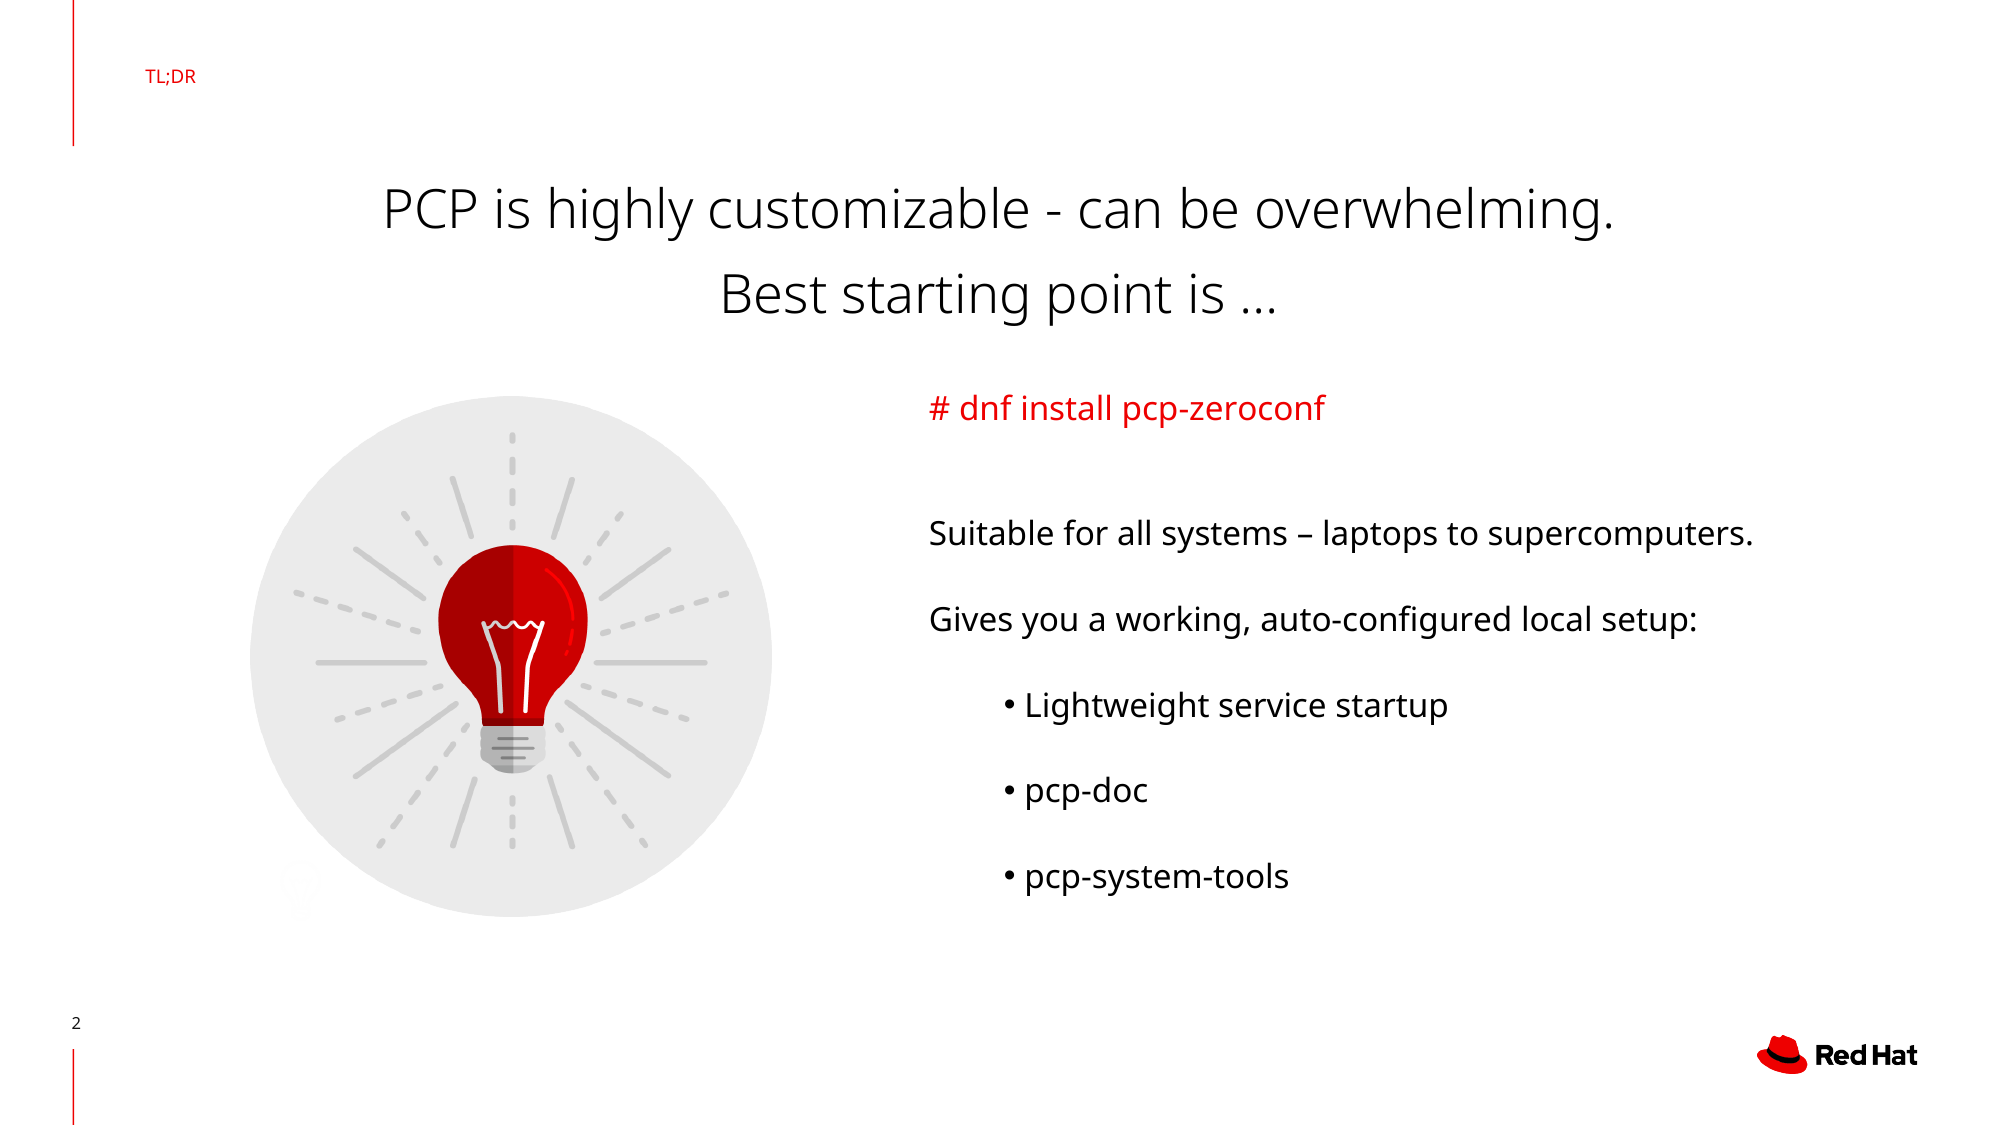

TL;DR
# PCP is highly customizable - can be overwhelming. Best starting point is ...
# dnf install pcp-zeroconf
Suitable for all systems – laptops to supercomputers.
Gives you a working, auto-configured local setup:
 Lightweight service startup
 pcp-doc
 pcp-system-tools
2